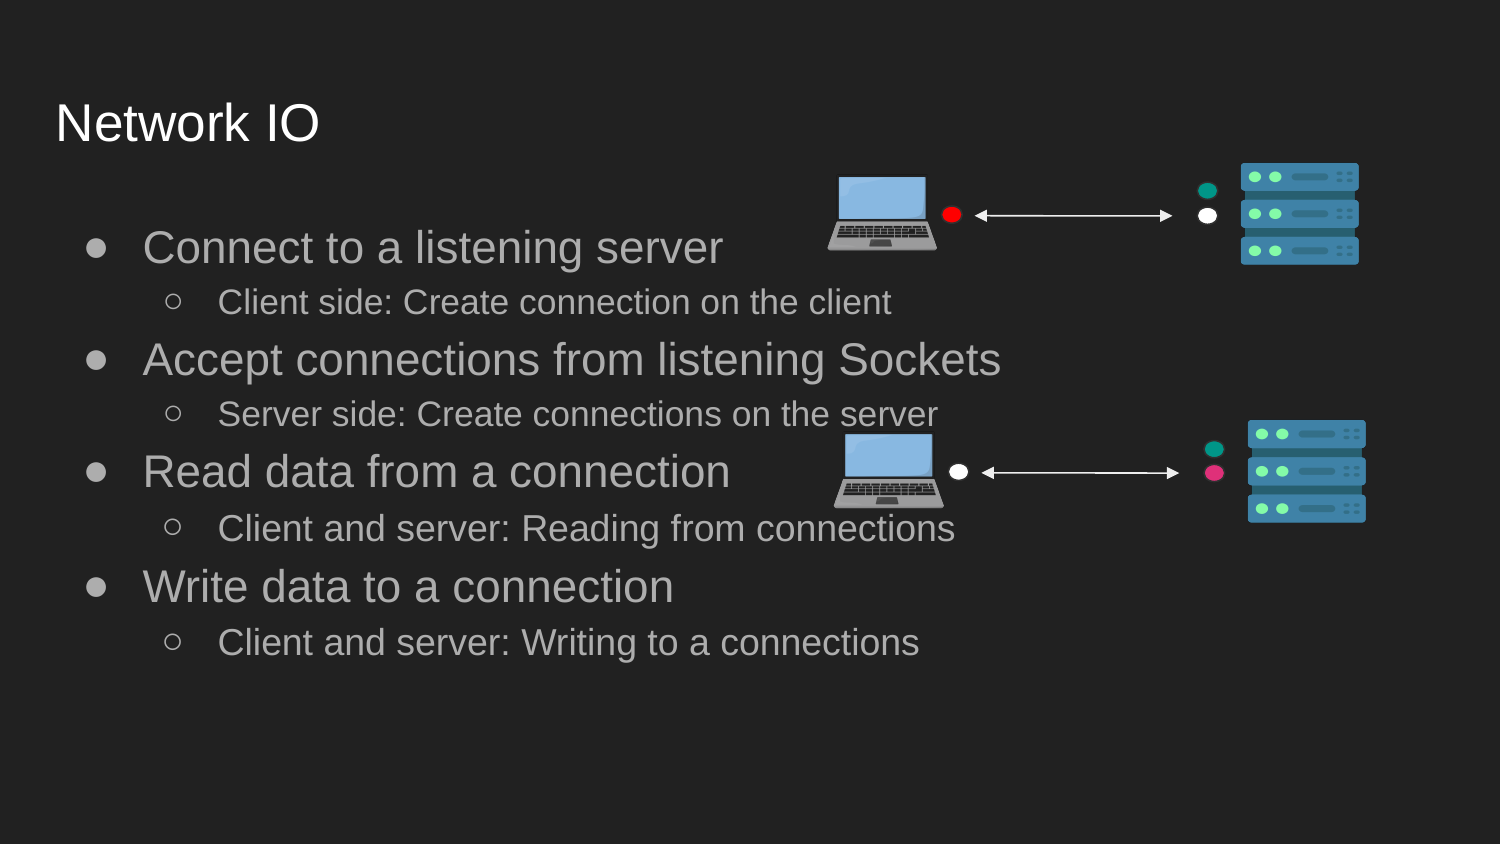

# Network IO
Connect to a listening server
Client side: Create connection on the client
Accept connections from listening Sockets
Server side: Create connections on the server
Read data from a connection
Client and server: Reading from connections
Write data to a connection
Client and server: Writing to a connections